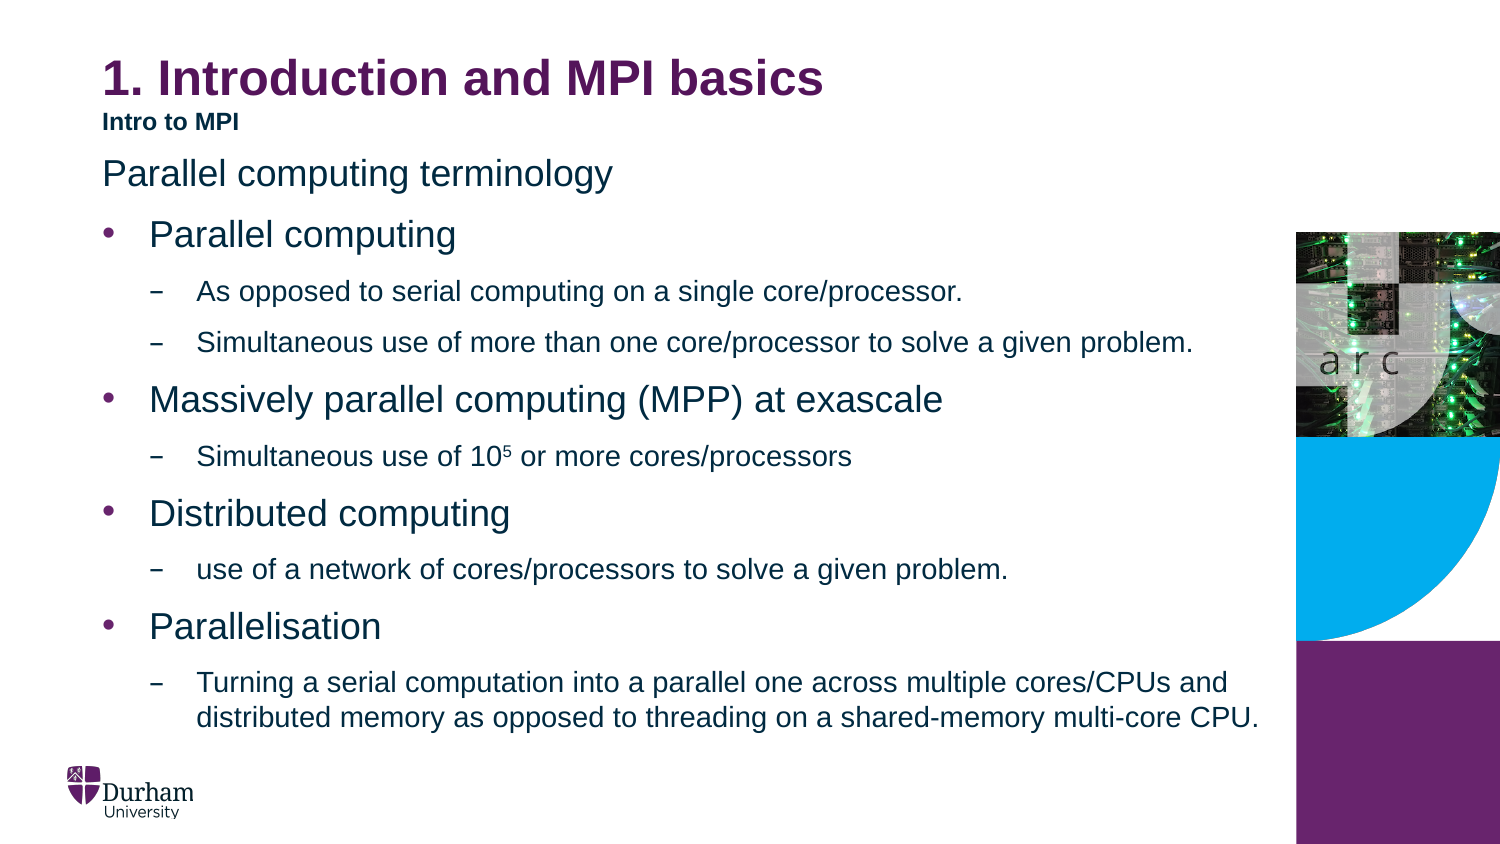

# 1. Introduction and MPI basics Intro to MPI
Parallel computing terminology
Parallel computing
As opposed to serial computing on a single core/processor.
Simultaneous use of more than one core/processor to solve a given problem.
Massively parallel computing (MPP) at exascale
Simultaneous use of 105 or more cores/processors
Distributed computing
use of a network of cores/processors to solve a given problem.
Parallelisation
Turning a serial computation into a parallel one across multiple cores/CPUs and distributed memory as opposed to threading on a shared-memory multi-core CPU.